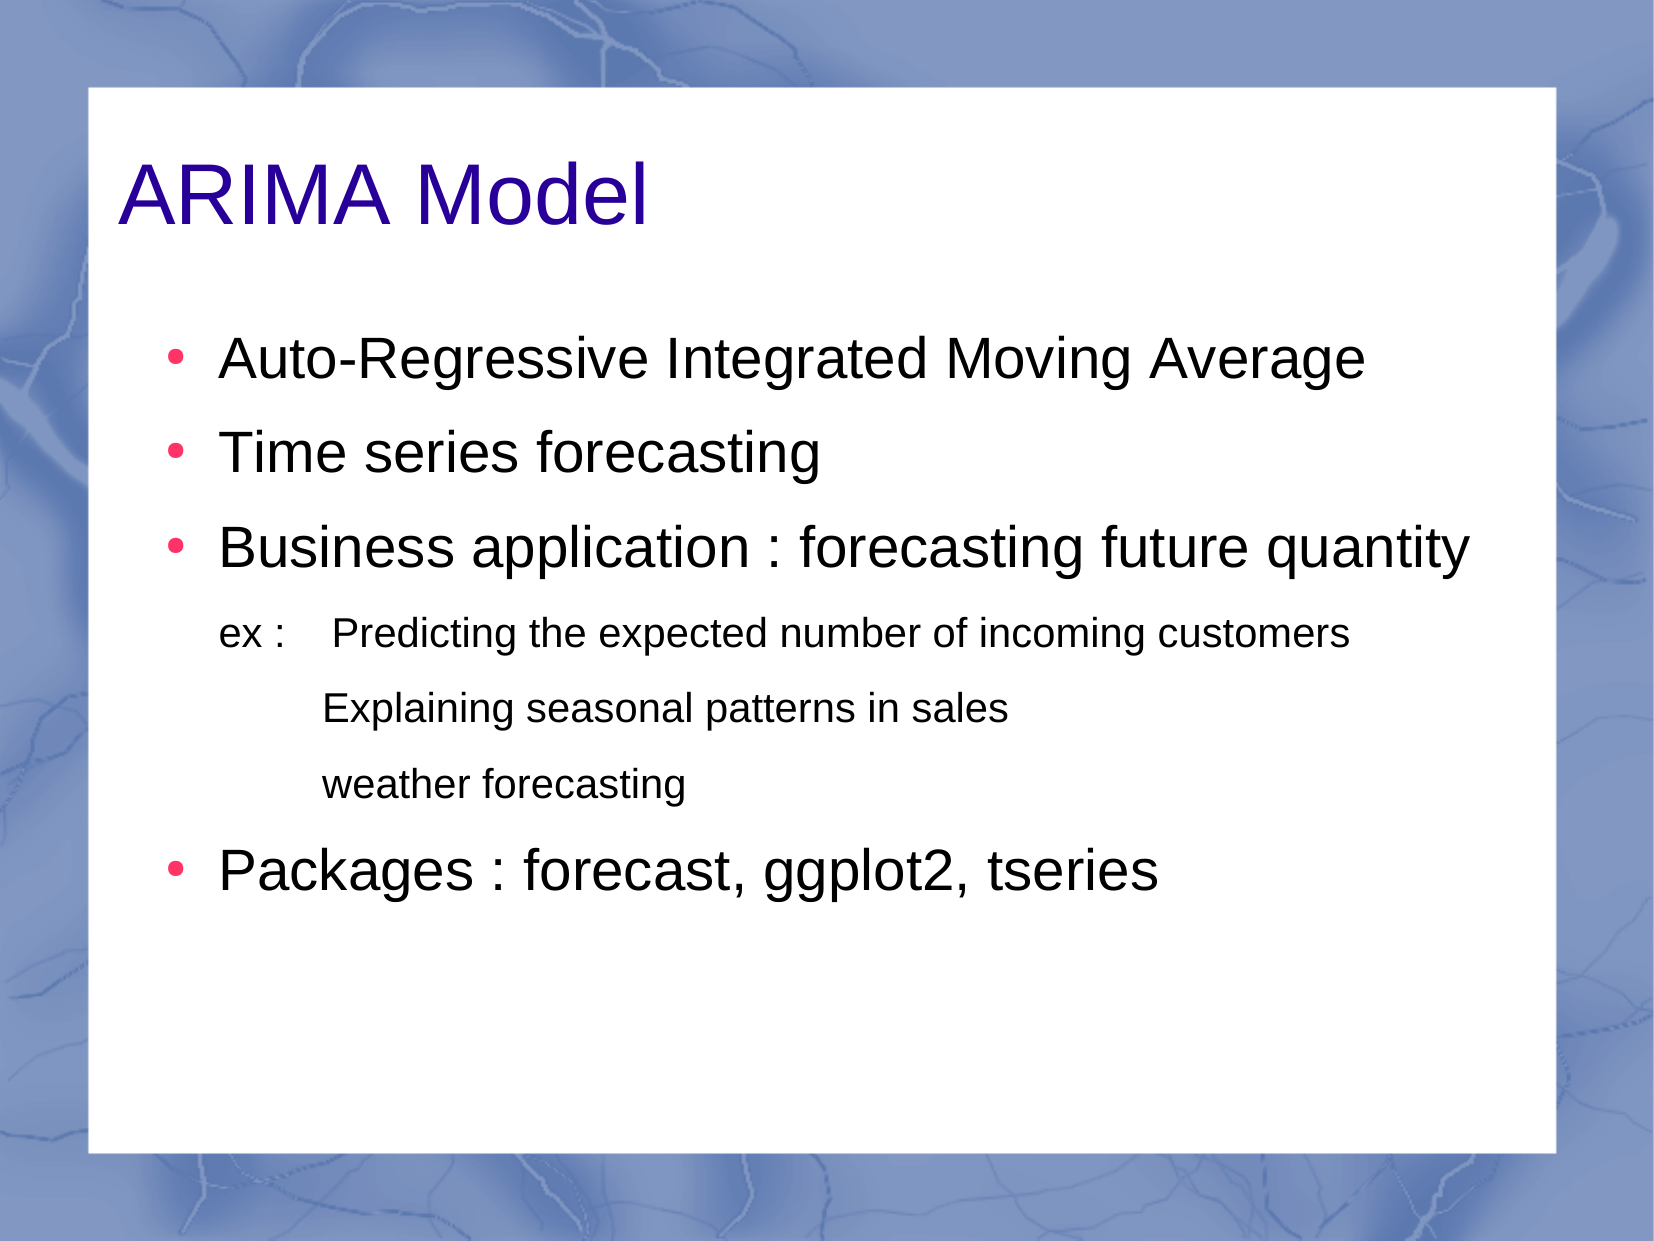

# ARIMA Model
Auto-Regressive Integrated Moving Average
Time series forecasting
Business application : forecasting future quantity
ex : Predicting the expected number of incoming customers
 Explaining seasonal patterns in sales
 weather forecasting
Packages : forecast, ggplot2, tseries